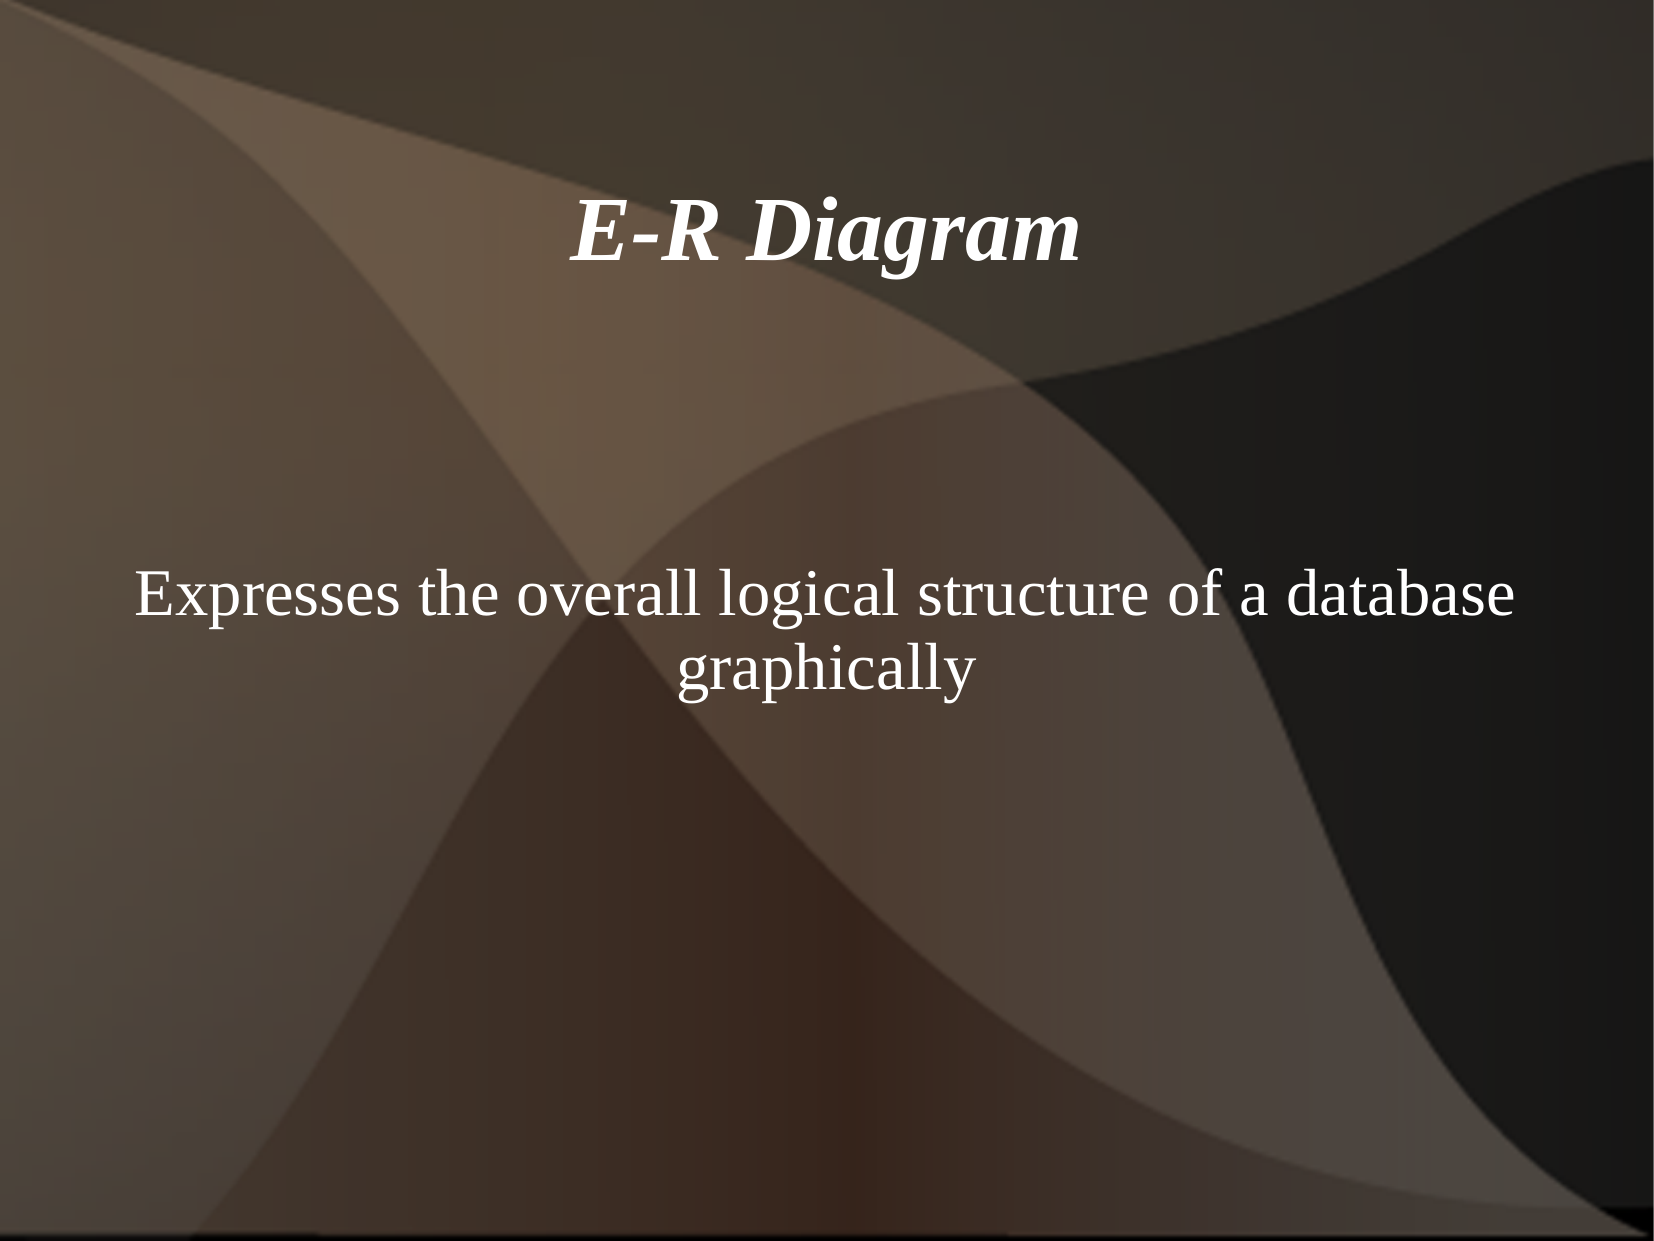

# E-R Diagram
Expresses the overall logical structure of a database graphically